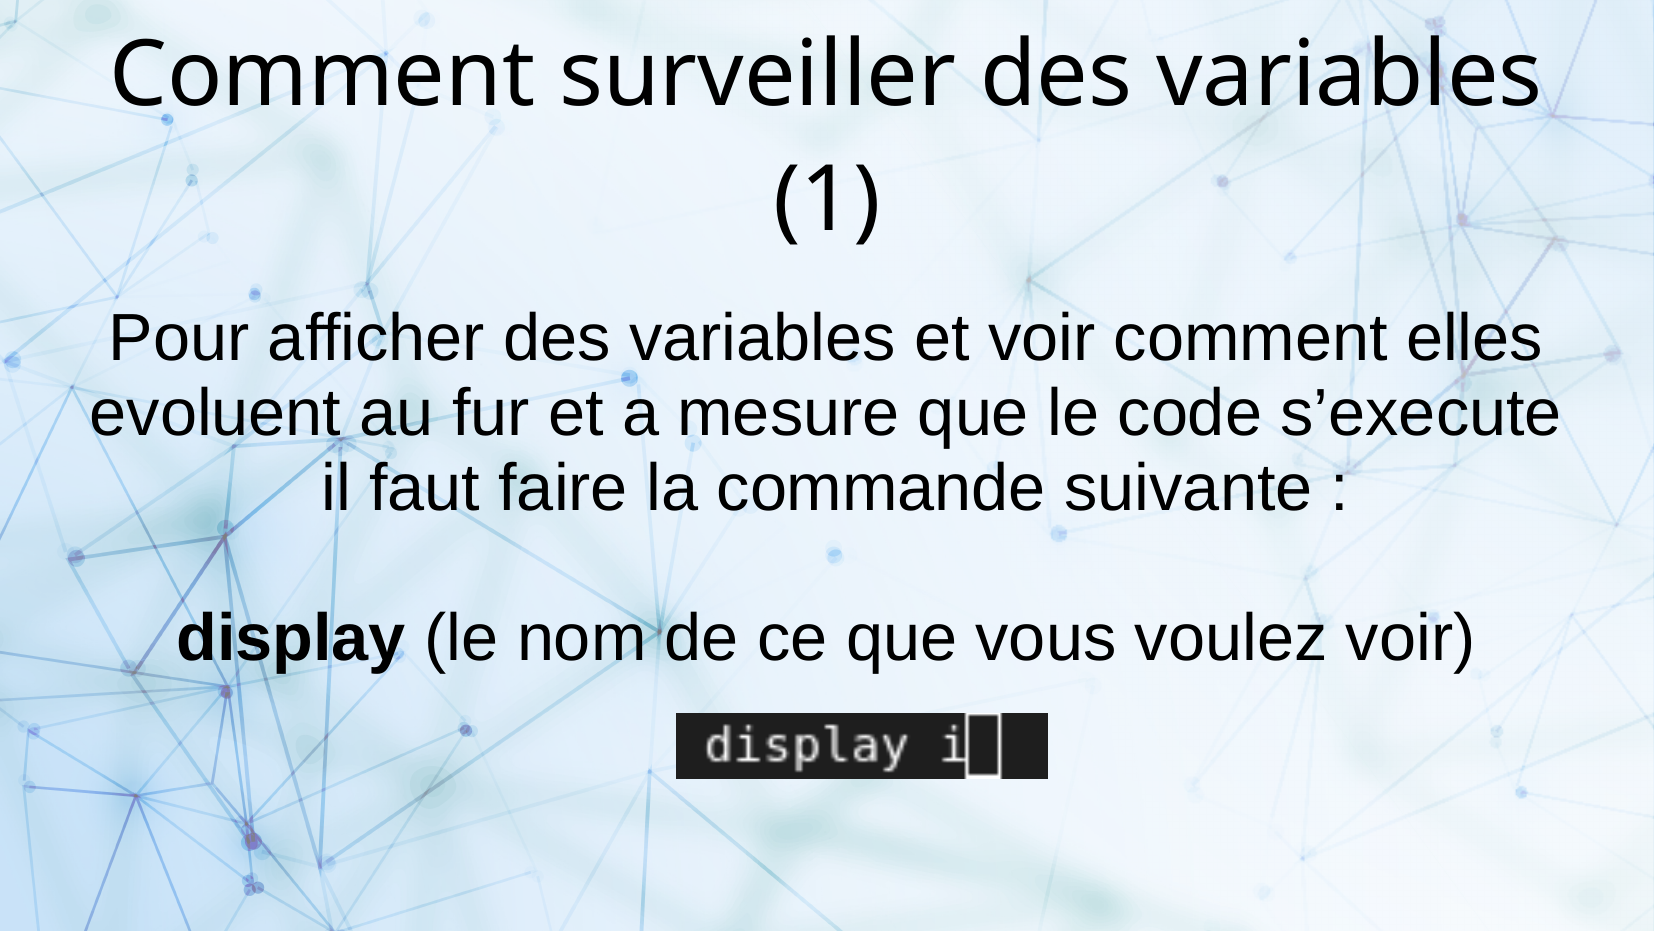

# Comment surveiller des variables (1)
Pour afficher des variables et voir comment elles evoluent au fur et a mesure que le code s’execute il faut faire la commande suivante :
display (le nom de ce que vous voulez voir)